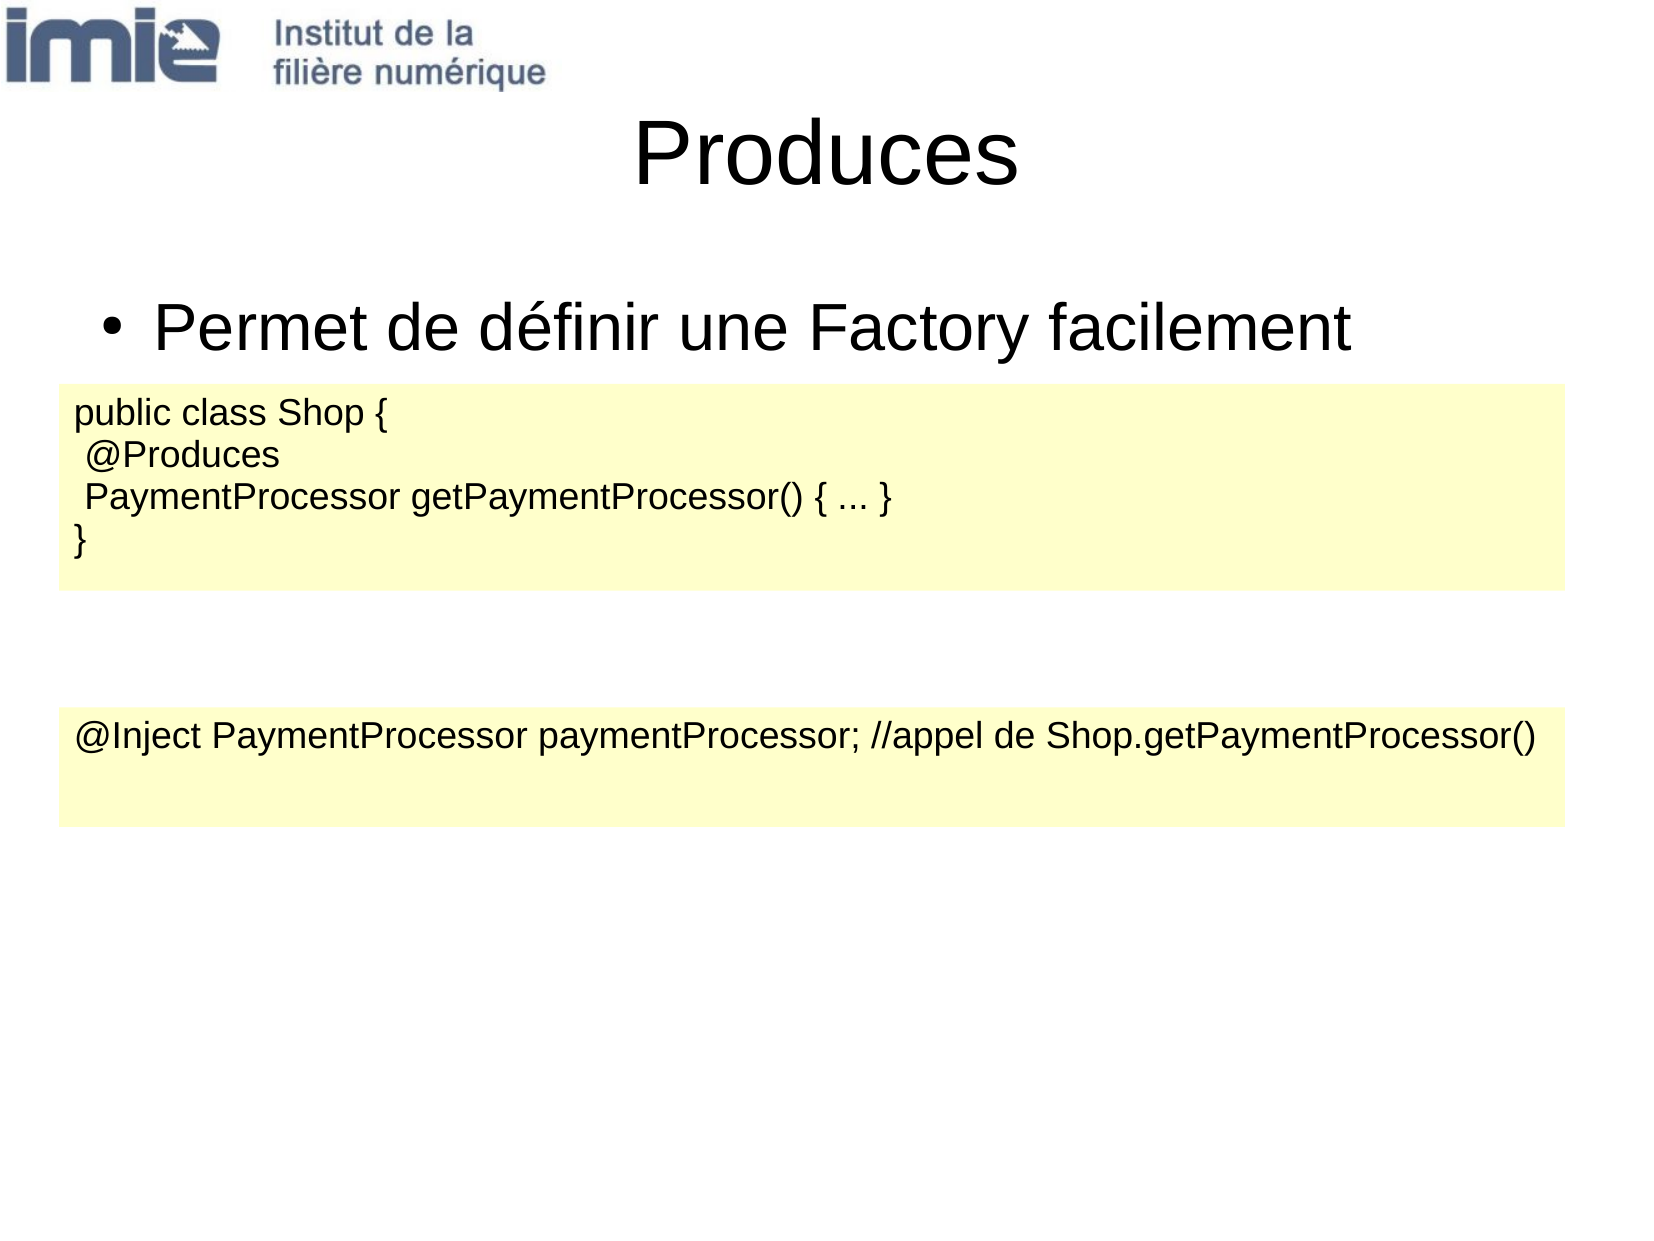

# Produces
Permet de définir une Factory facilement
public class Shop {
 @Produces
 PaymentProcessor getPaymentProcessor() { ... }
}
@Inject PaymentProcessor paymentProcessor; //appel de Shop.getPaymentProcessor()